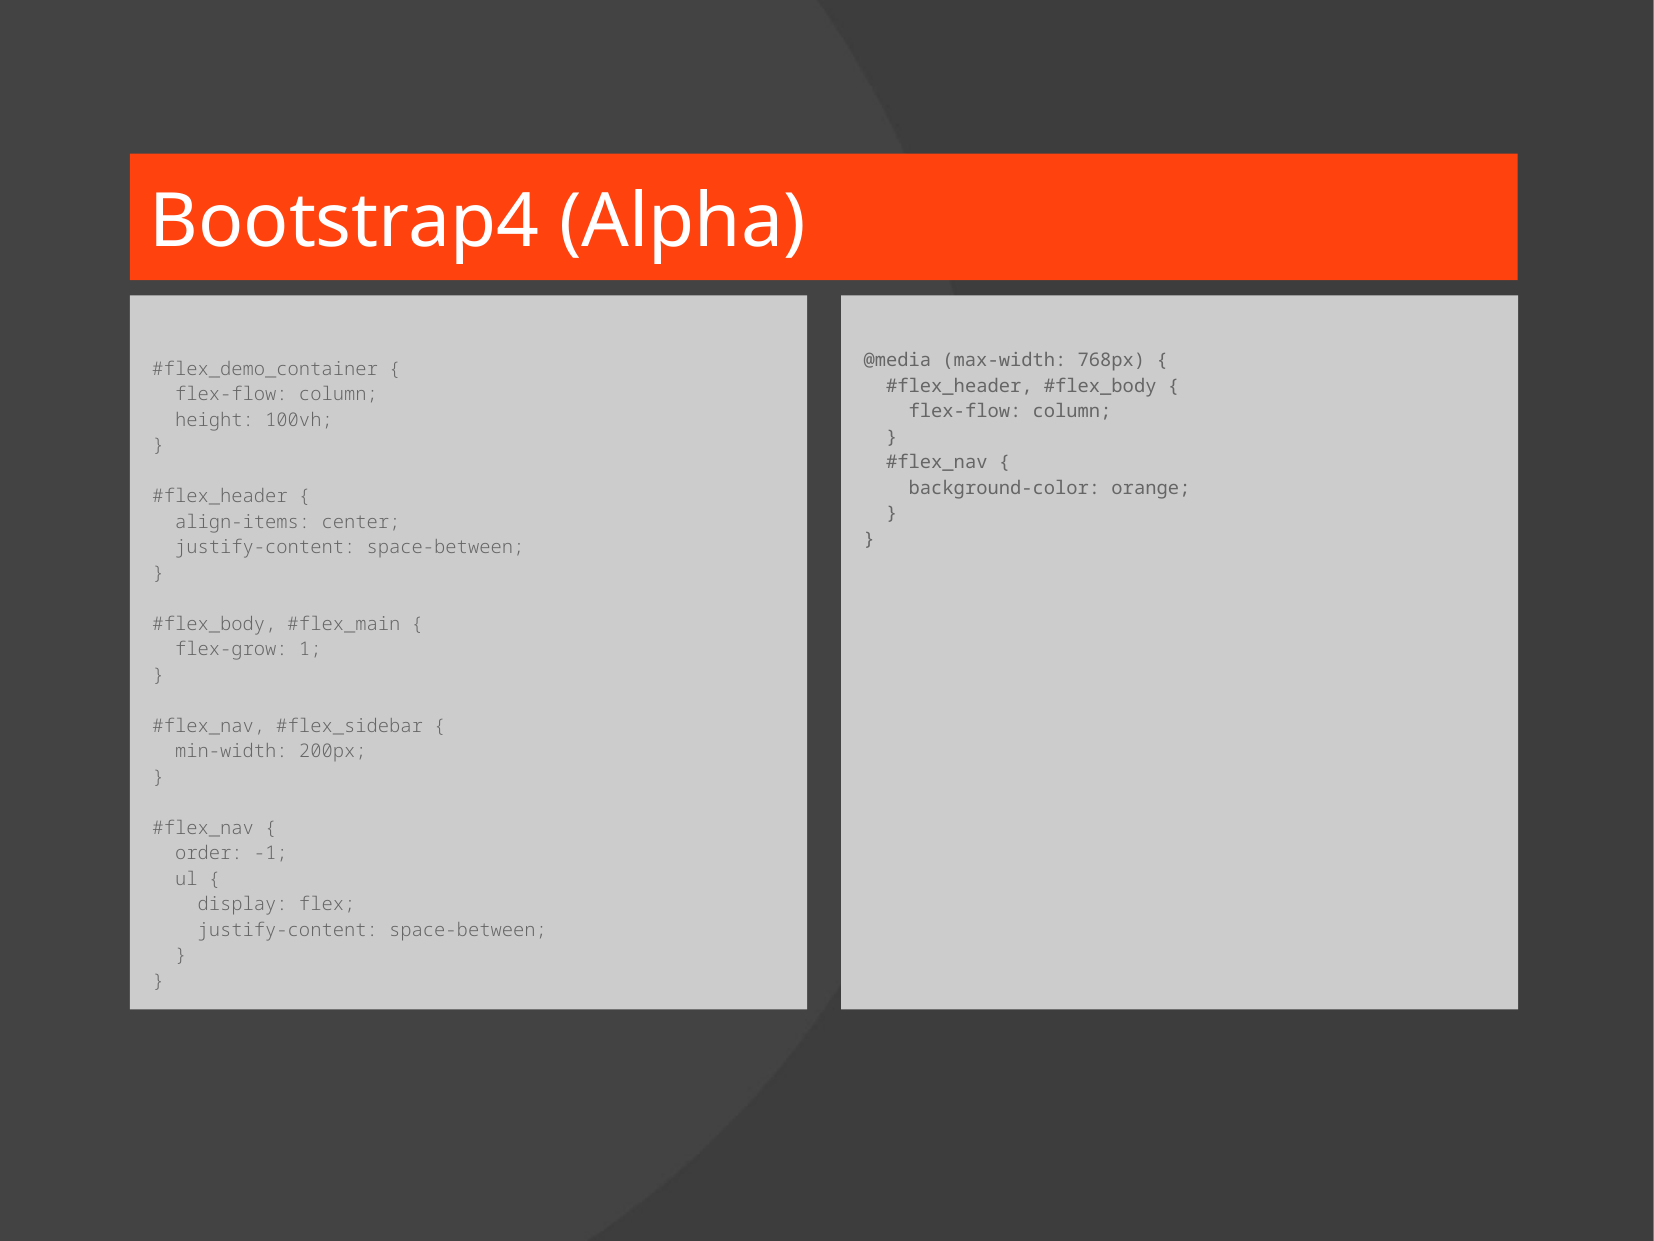

# Bootstrap4 (Alpha)
 #flex_demo_container {
 flex-flow: column;
 height: 100vh;
 }
 #flex_header {
 align-items: center;
 justify-content: space-between;
 }
 #flex_body, #flex_main {
 flex-grow: 1;
 }
 #flex_nav, #flex_sidebar {
 min-width: 200px;
 }
 #flex_nav {
 order: -1;
 ul {
 display: flex;
 justify-content: space-between;
 }
 }
 @media (max-width: 768px) {
 #flex_header, #flex_body {
 flex-flow: column;
 }
 #flex_nav {
 background-color: orange;
 }
 }